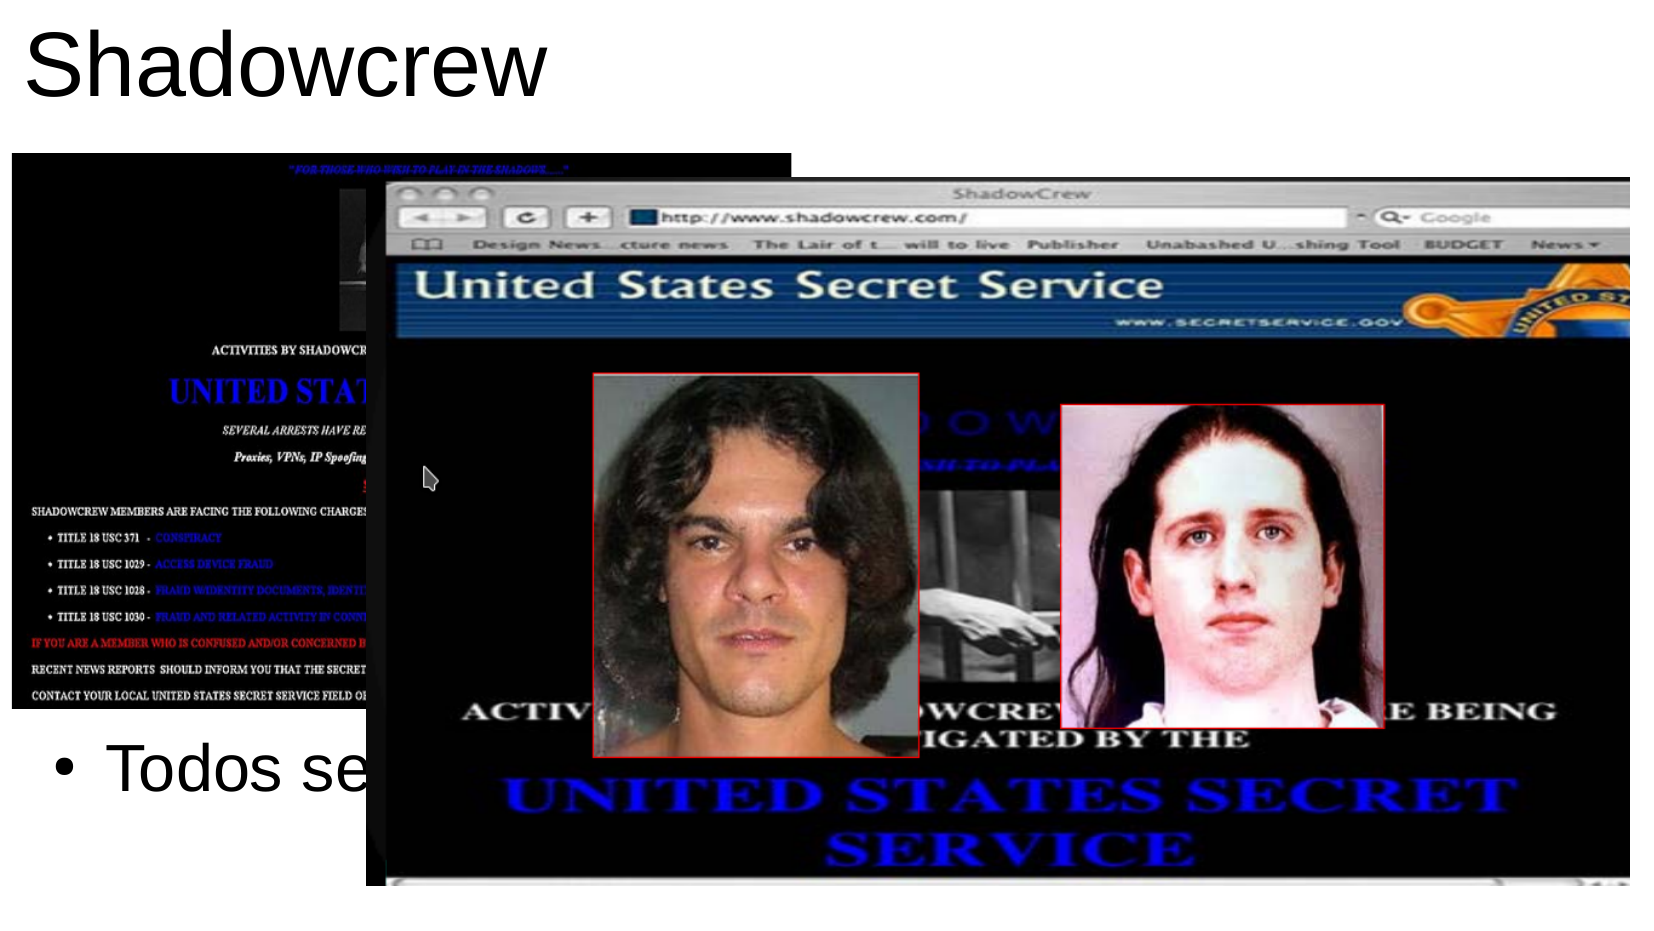

# Shadowcrew
Todos se fueron a este foro